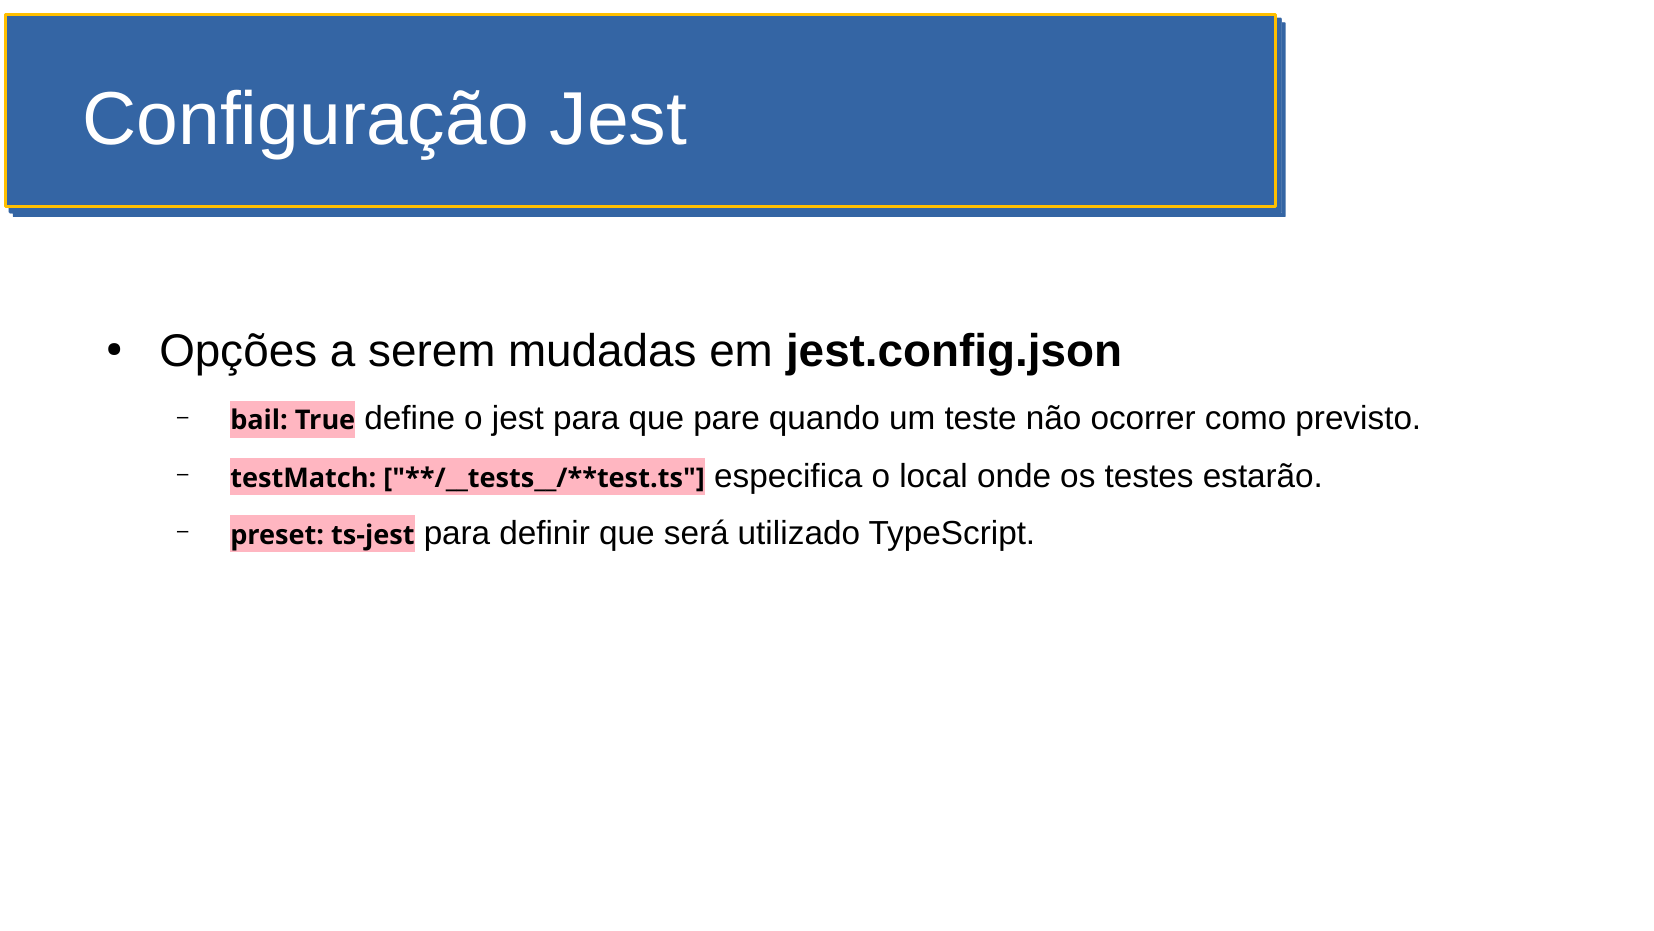

# Configuração Jest
Opções a serem mudadas em jest.config.json
bail: True define o jest para que pare quando um teste não ocorrer como previsto.
testMatch: ["**/__tests__/**test.ts"] especifica o local onde os testes estarão.
preset: ts-jest para definir que será utilizado TypeScript.